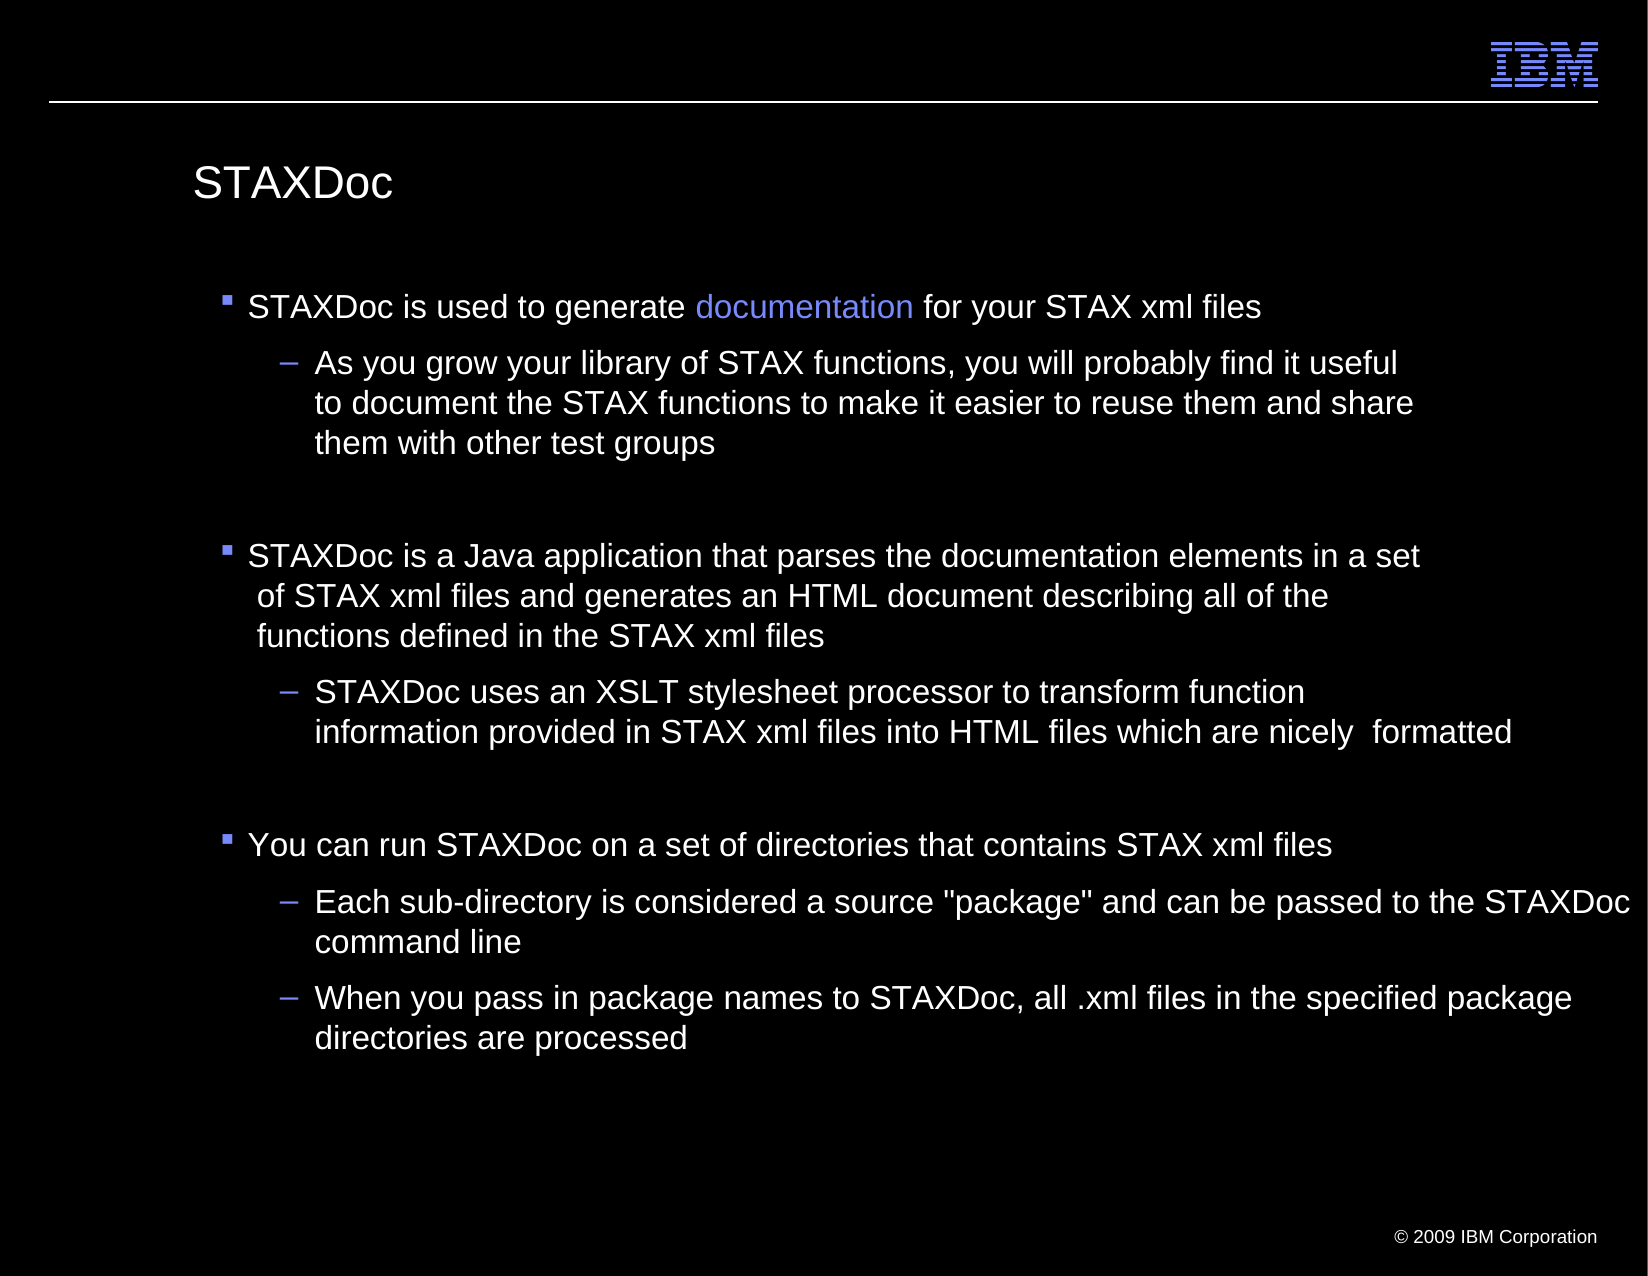

# STAXDoc
STAXDoc is used to generate documentation for your STAX xml files
As you grow your library of STAX functions, you will probably find it useful
to document the STAX functions to make it easier to reuse them and share
them with other test groups
STAXDoc is a Java application that parses the documentation elements in a set
 of STAX xml files and generates an HTML document describing all of the
 functions defined in the STAX xml files
STAXDoc uses an XSLT stylesheet processor to transform function
information provided in STAX xml files into HTML files which are nicely formatted
You can run STAXDoc on a set of directories that contains STAX xml files
Each sub-directory is considered a source "package" and can be passed to the STAXDoc command line
When you pass in package names to STAXDoc, all .xml files in the specified package directories are processed